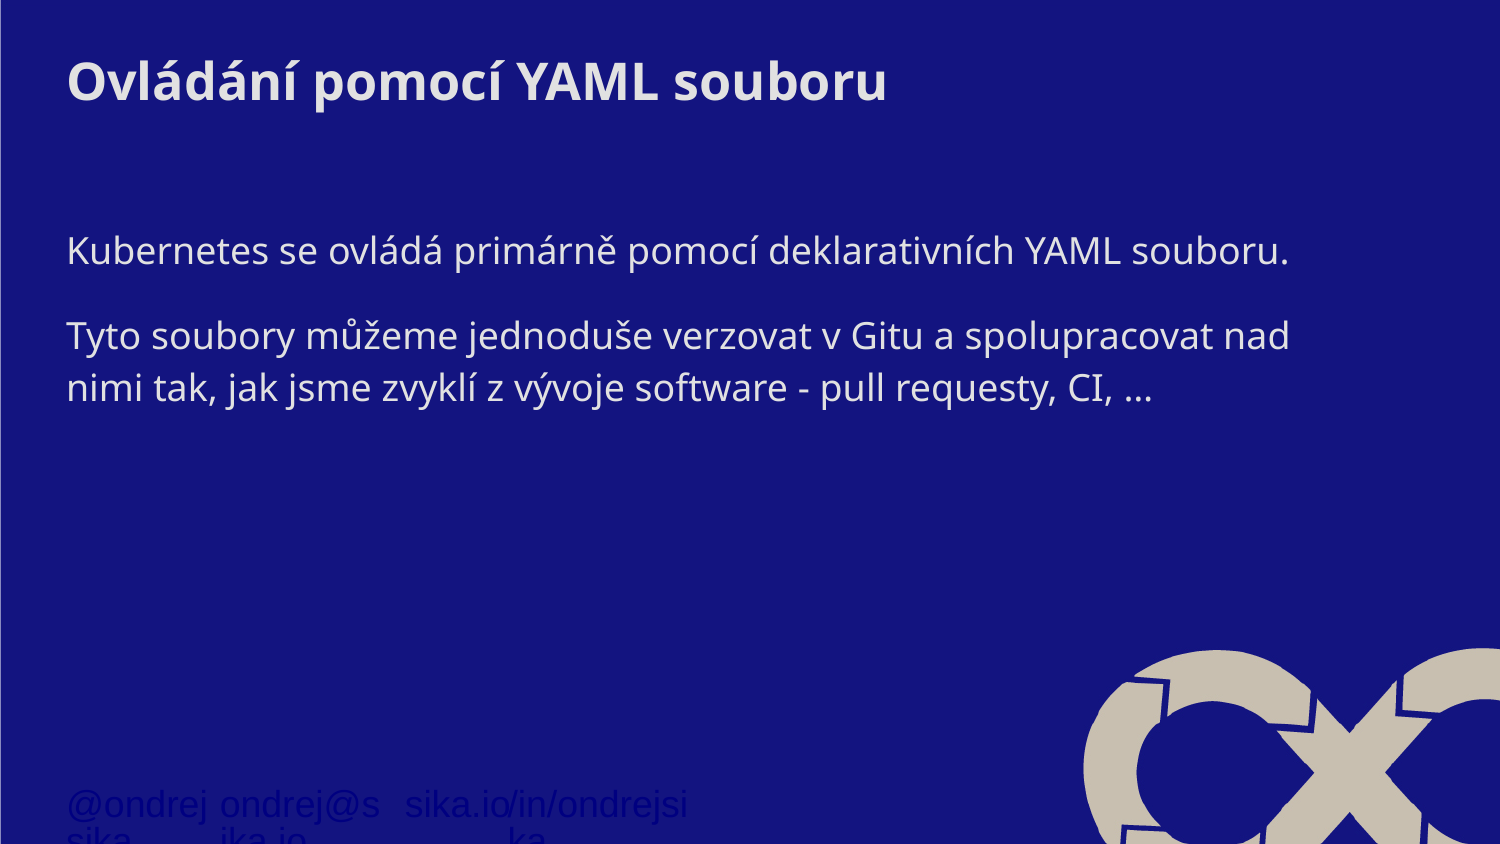

# Ovládání pomocí YAML souboru
Kubernetes se ovládá primárně pomocí deklarativních YAML souboru.
Tyto soubory můžeme jednoduše verzovat v Gitu a spolupracovat nad nimi tak, jak jsme zvyklí z vývoje software - pull requesty, CI, …